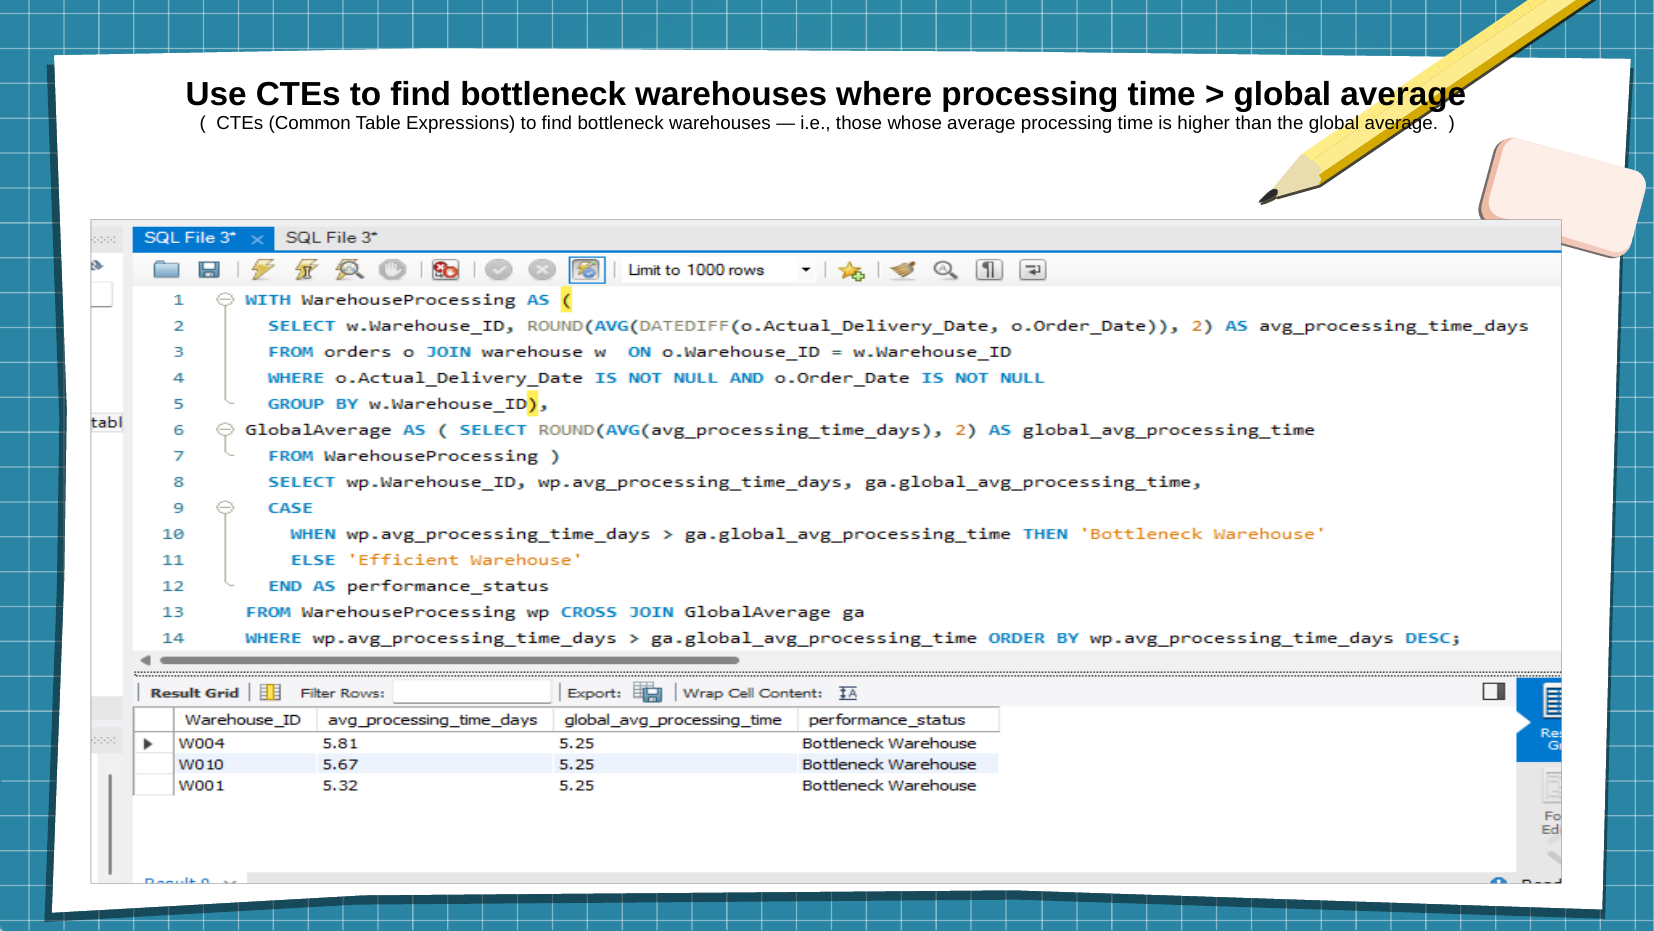

# Use CTEs to find bottleneck warehouses where processing time > global average ( CTEs (Common Table Expressions) to find bottleneck warehouses — i.e., those whose average processing time is higher than the global average. )